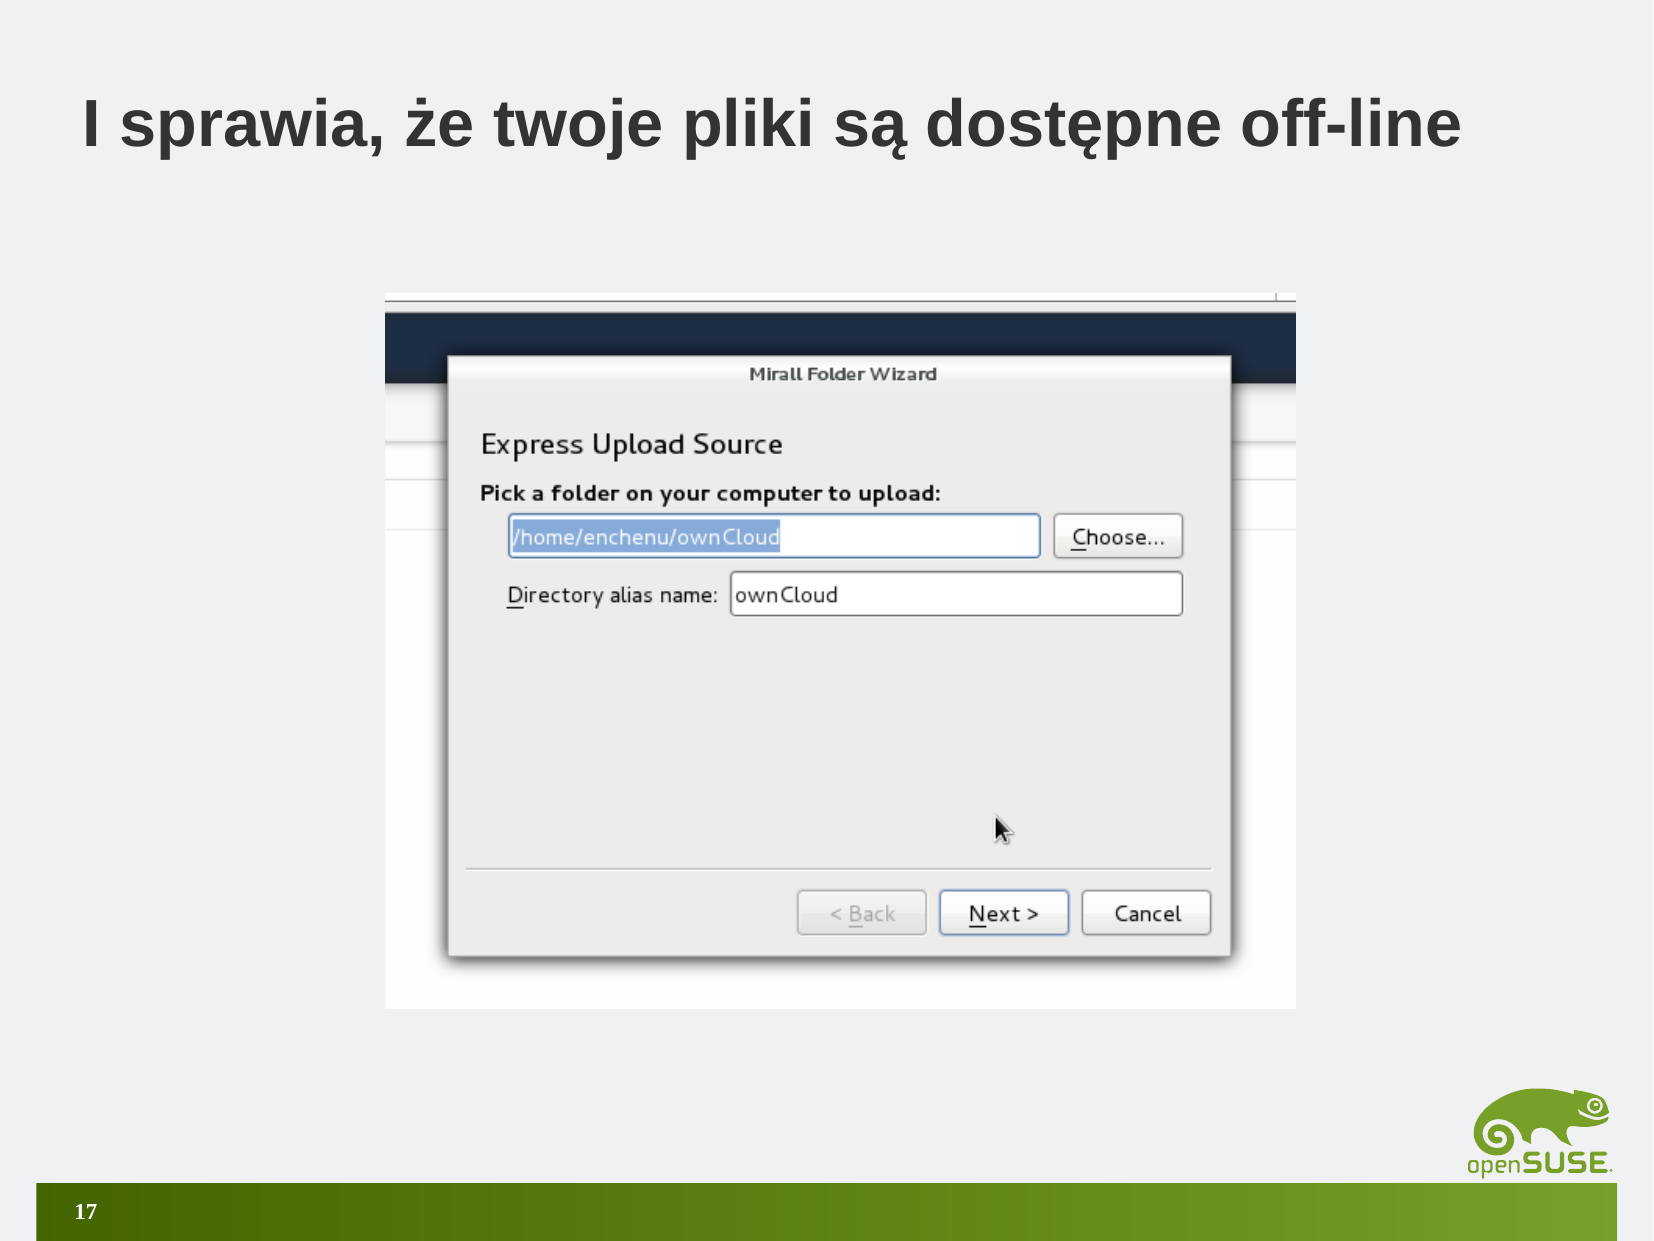

# I sprawia, że twoje pliki są dostępne off-line
17